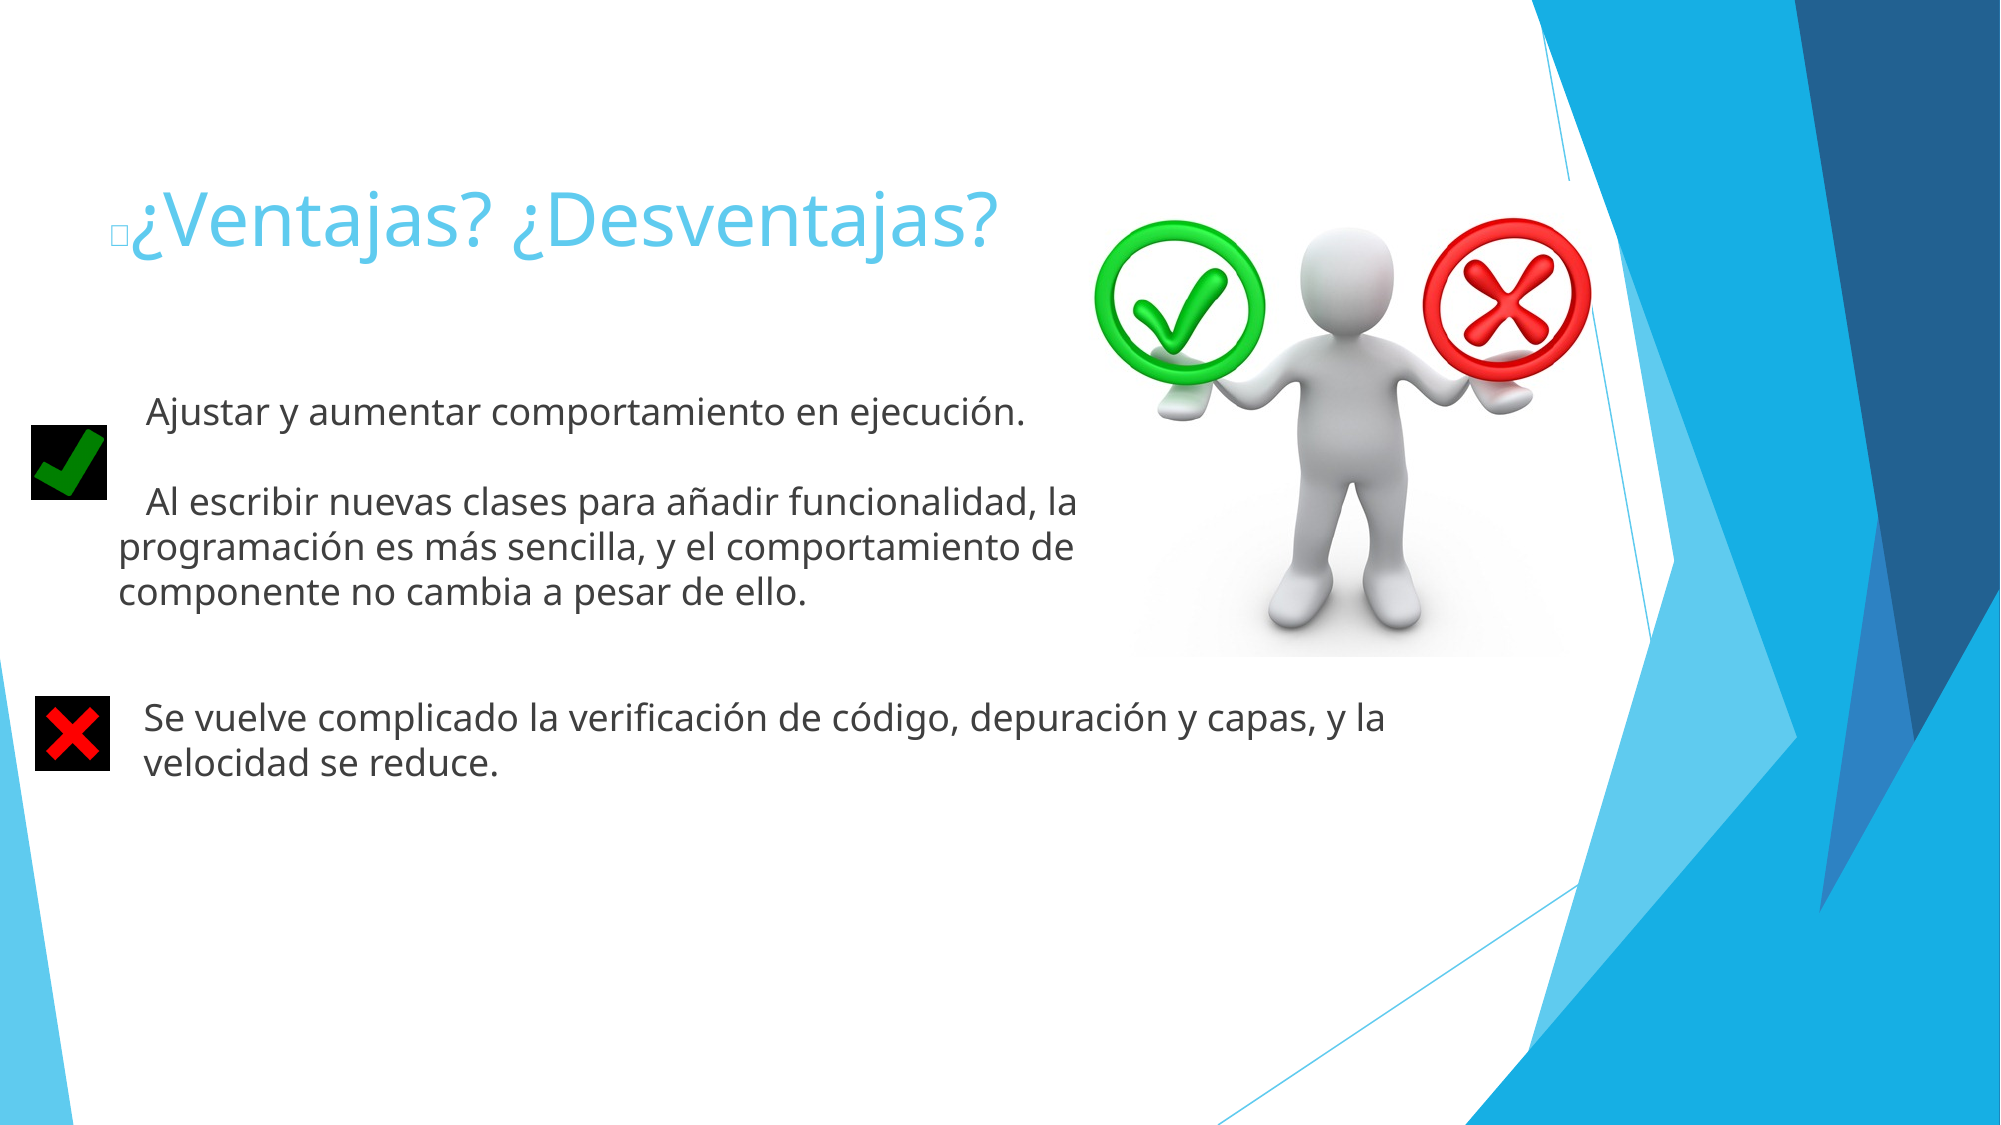

¿Ventajas? ¿Desventajas?
 Ajustar y aumentar comportamiento en ejecución.
 Al escribir nuevas clases para añadir funcionalidad, la
 programación es más sencilla, y el comportamiento de un
 componente no cambia a pesar de ello.
Se vuelve complicado la verificación de código, depuración y capas, y la velocidad se reduce.